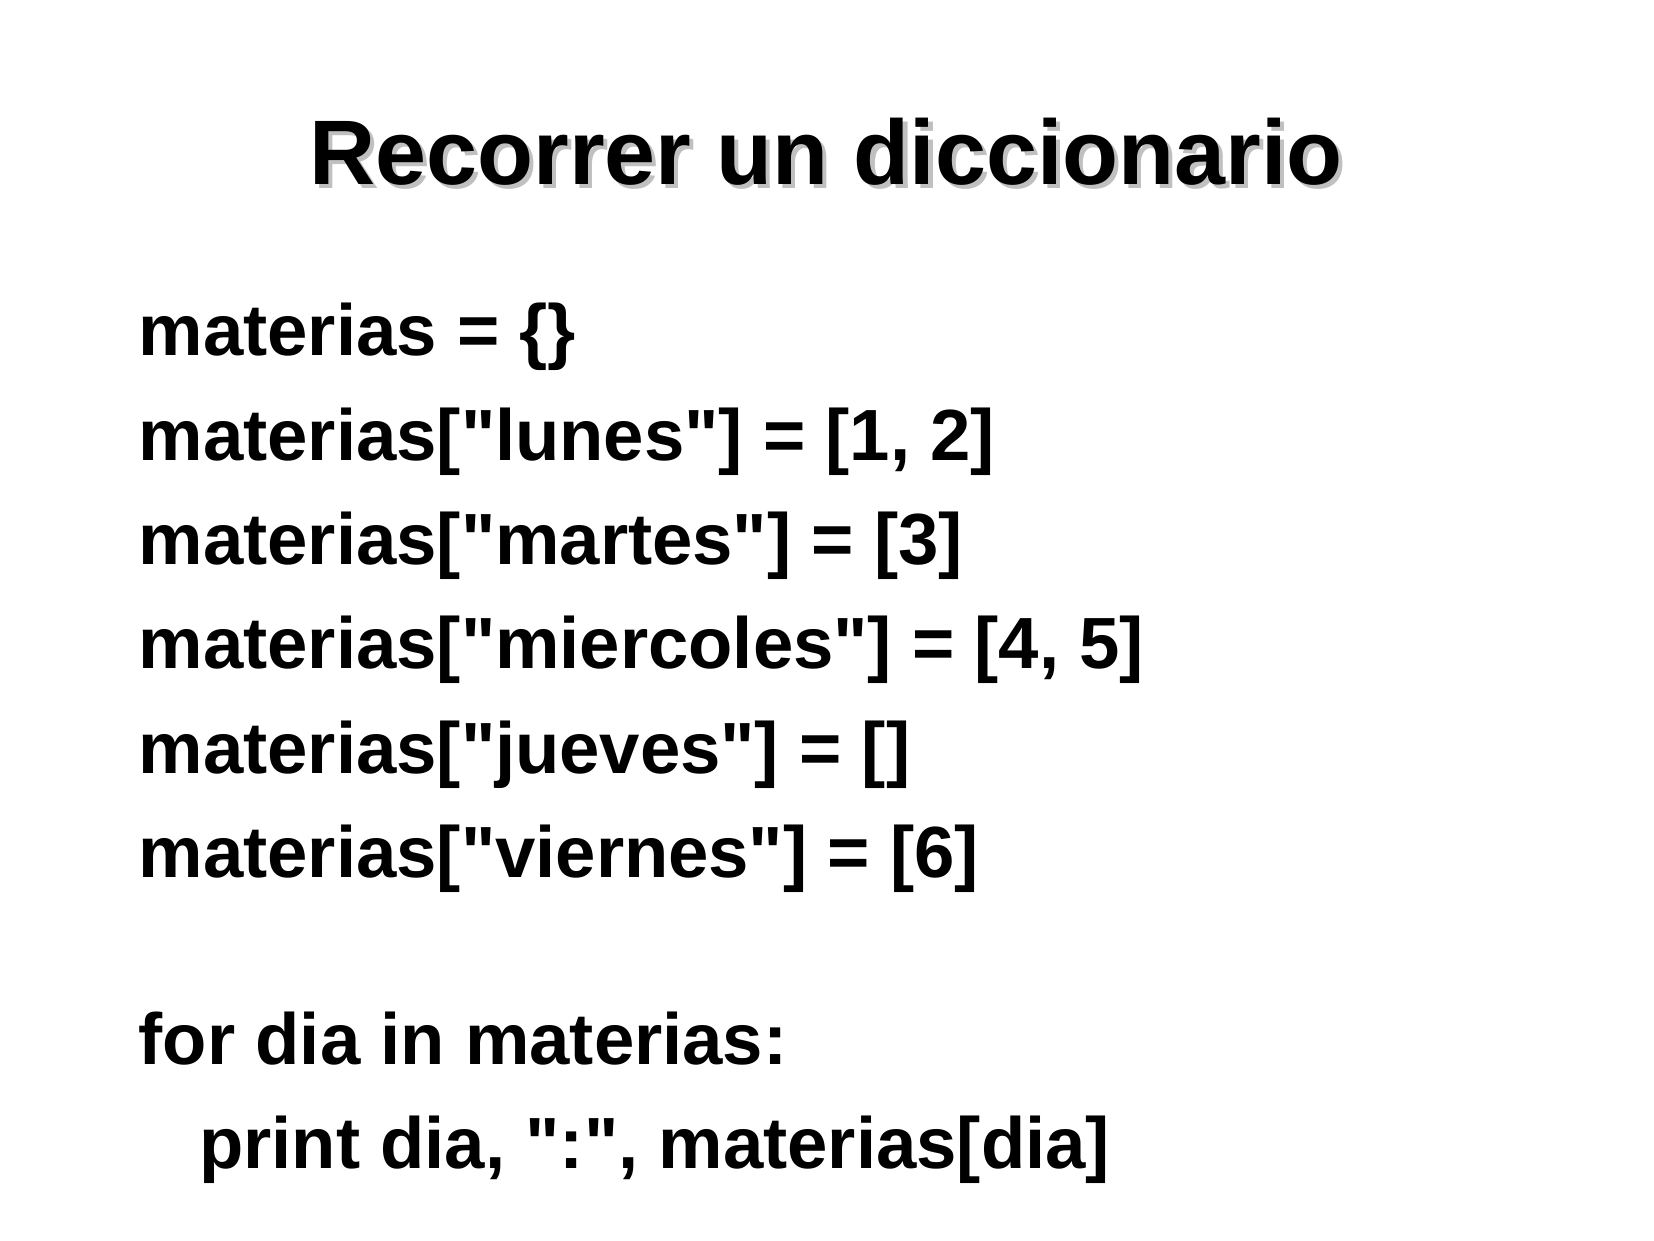

# Recorrer un diccionario
materias = {}
materias["lunes"] = [1, 2]
materias["martes"] = [3]
materias["miercoles"] = [4, 5]
materias["jueves"] = []
materias["viernes"] = [6]
for dia in materias:
 print dia, ":", materias[dia]